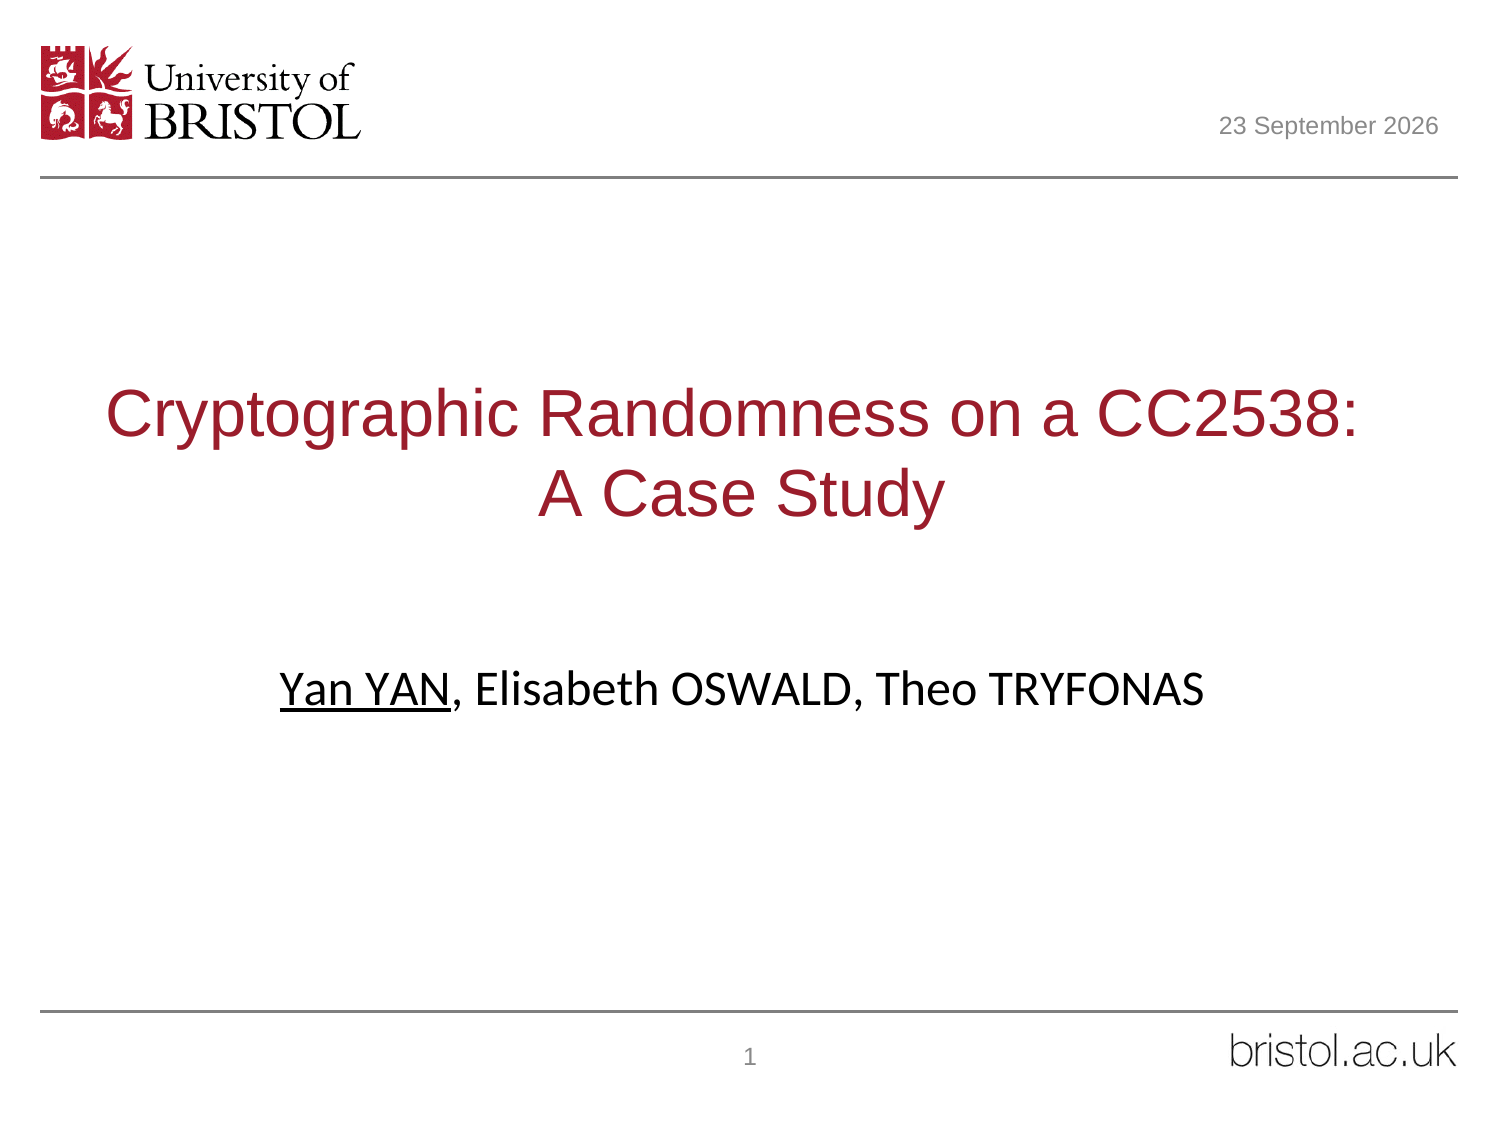

# Cryptographic Randomness on a CC2538: A Case Study
Yan YAN, Elisabeth OSWALD, Theo TRYFONAS